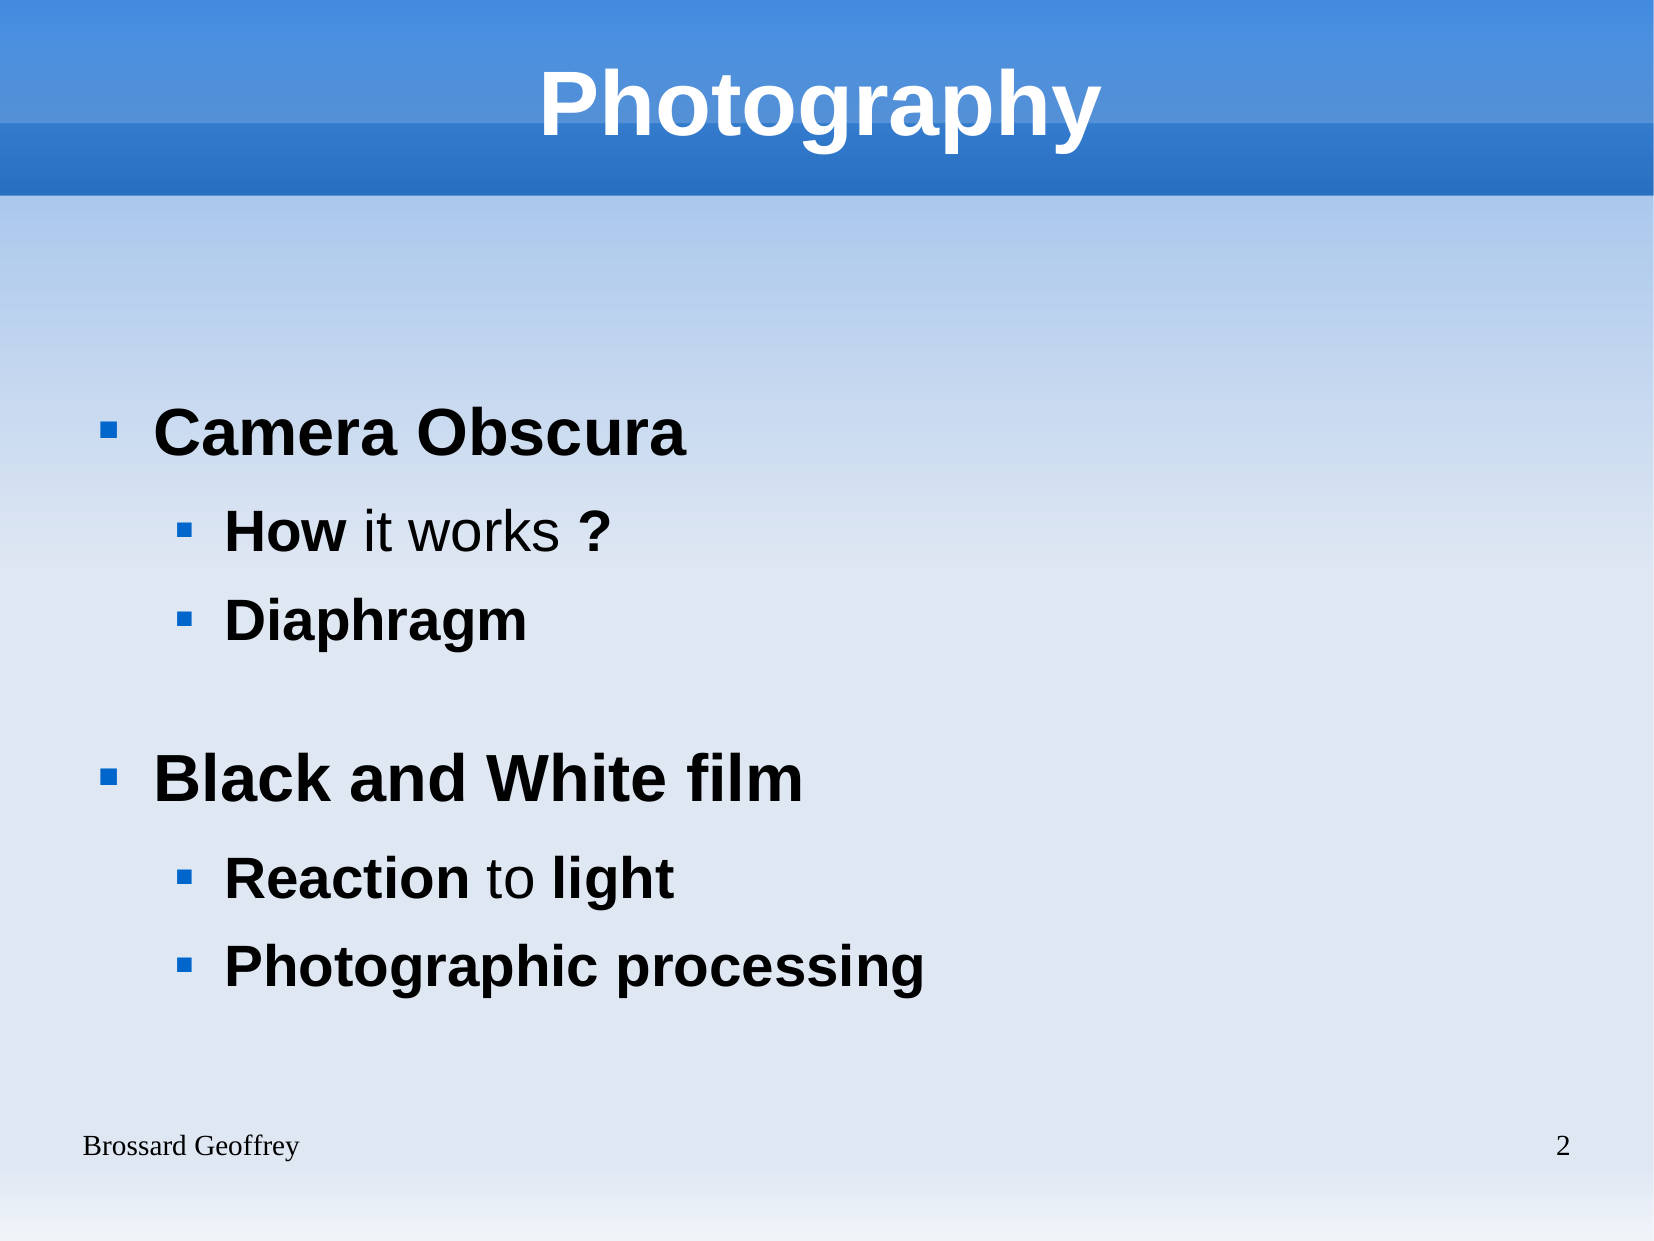

# Photography
Camera Obscura
How it works ?
Diaphragm
Black and White film
Reaction to light
Photographic processing
Brossard Geoffrey
2